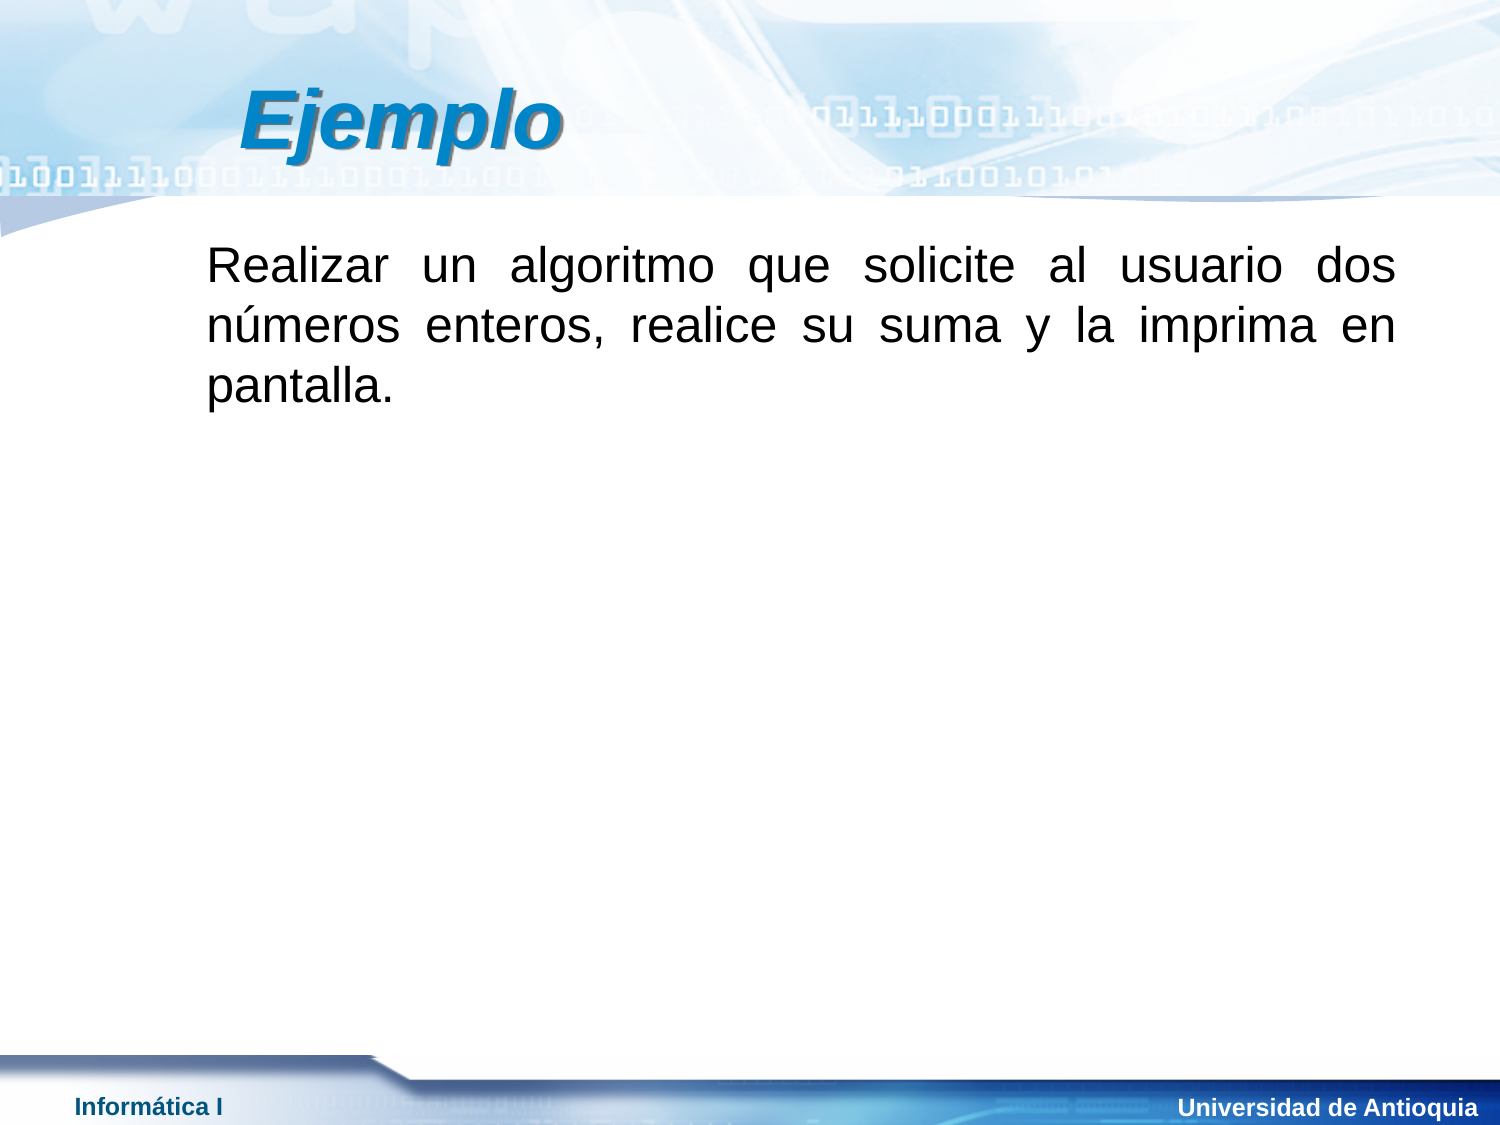

# Ejemplo
Realizar un algoritmo que solicite al usuario dos números enteros, realice su suma y la imprima en pantalla.